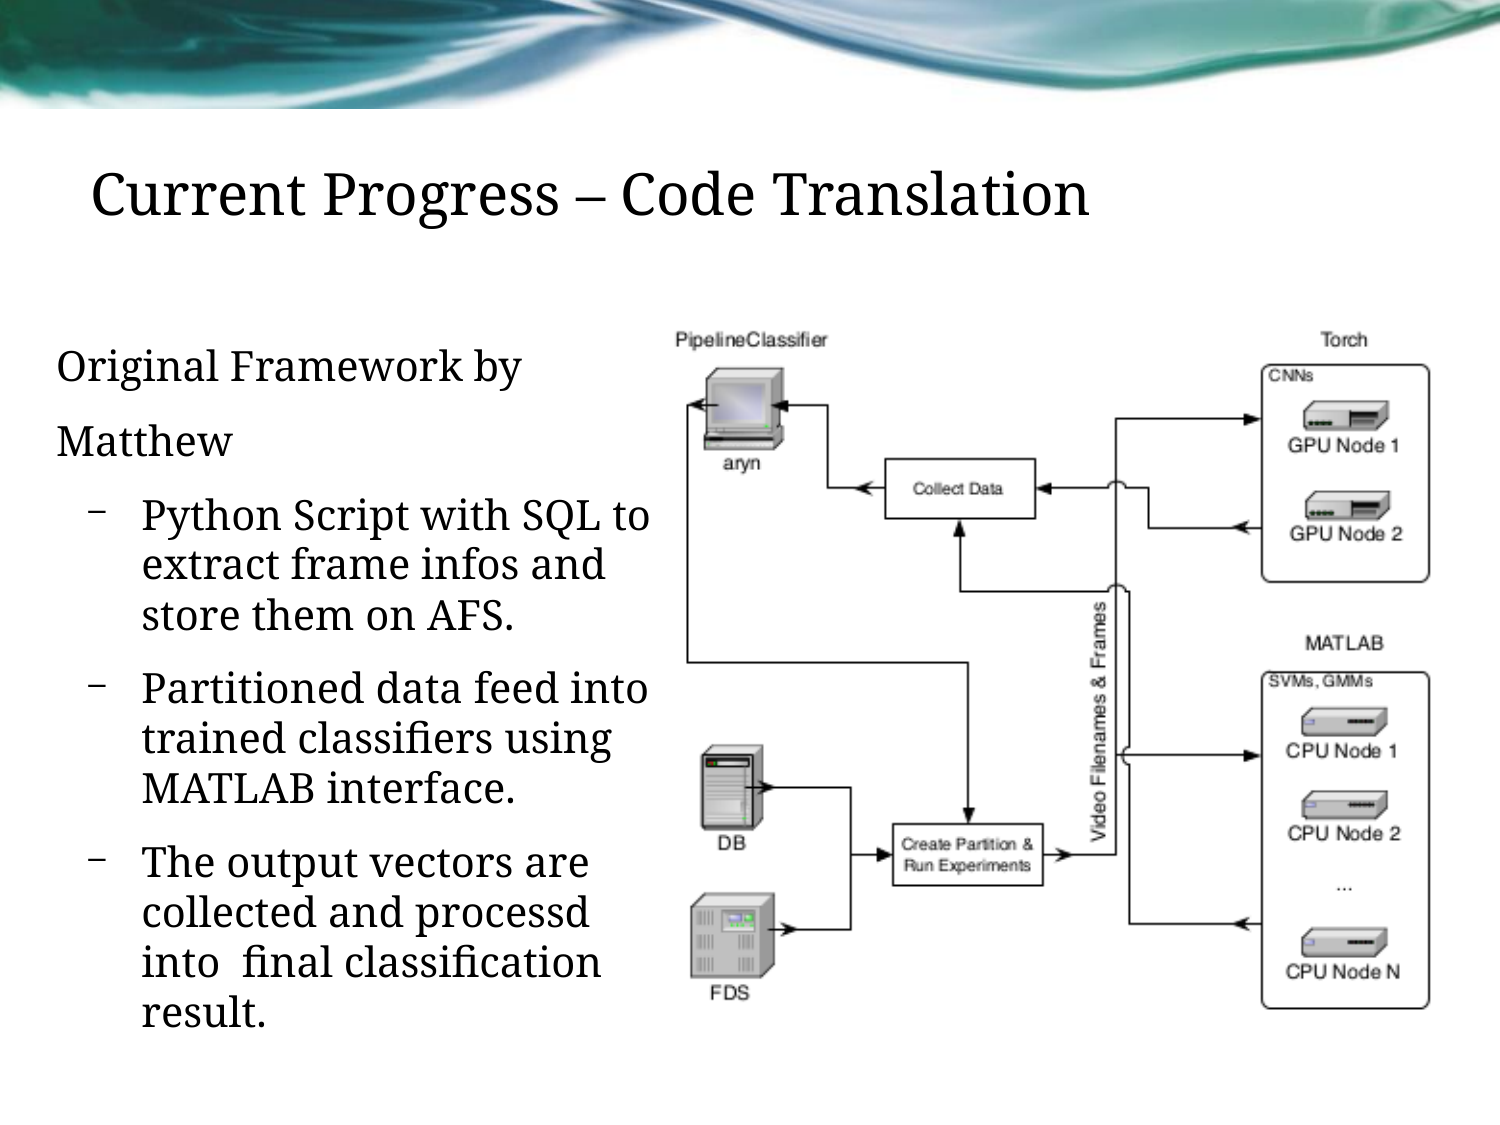

# Current Progress – Code Translation
Original Framework by Matthew
Python Script with SQL to extract frame infos and store them on AFS.
Partitioned data feed into trained classifiers using MATLAB interface.
The output vectors are collected and processd into final classification result.